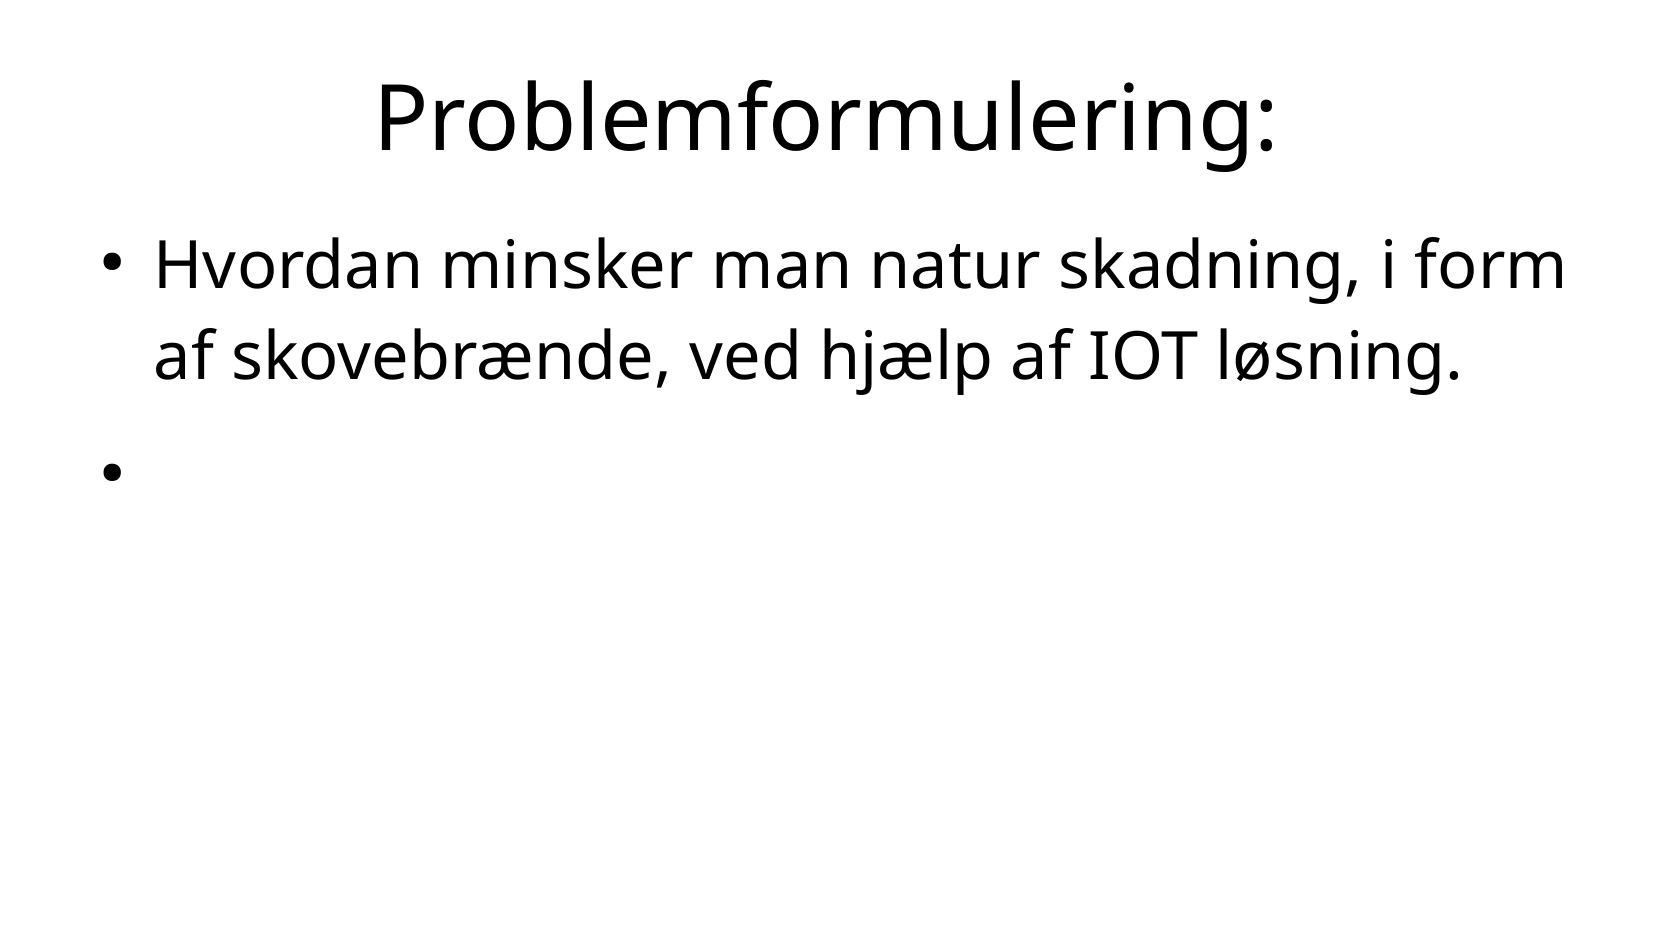

# Problemformulering:
Hvordan minsker man natur skadning, i form af skovebrænde, ved hjælp af IOT løsning.